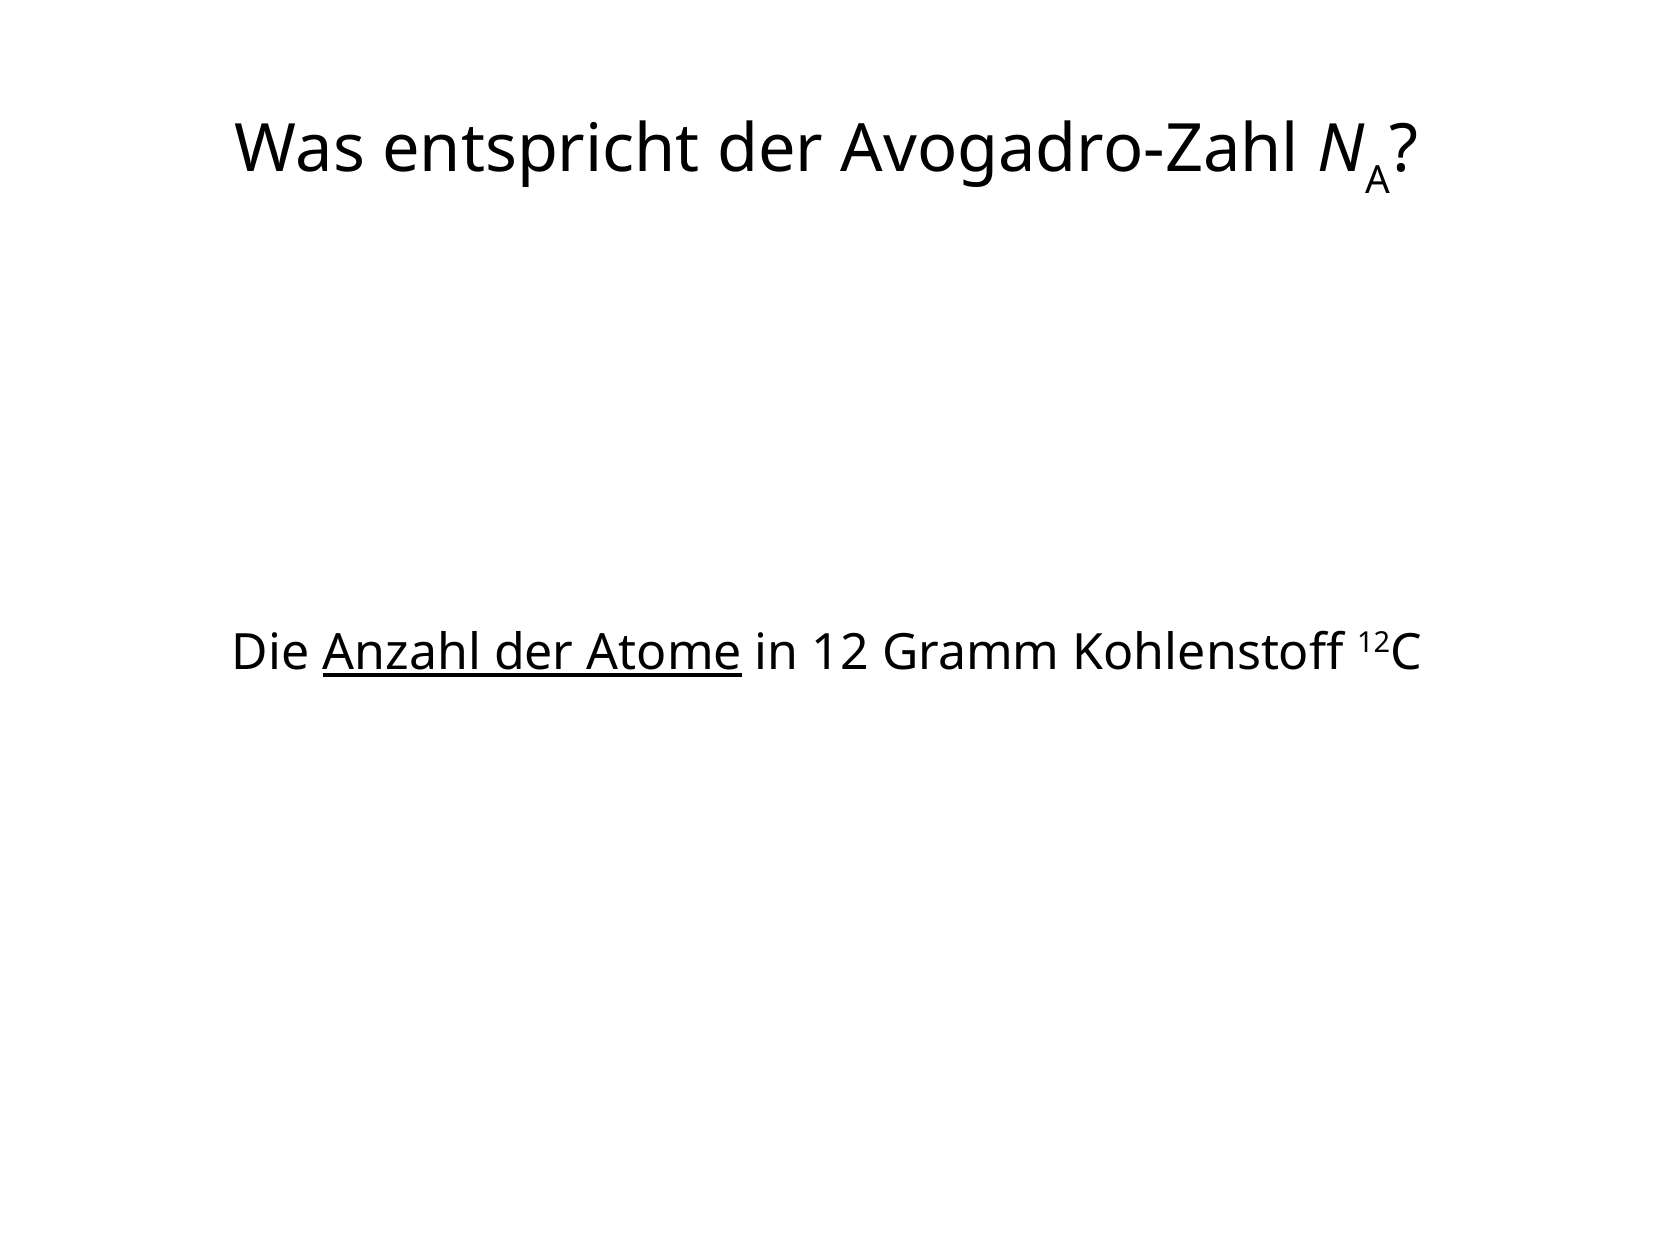

# Was entspricht der Avogadro-Zahl NA?
Die Anzahl der Atome in 12 Gramm Kohlenstoff 12C